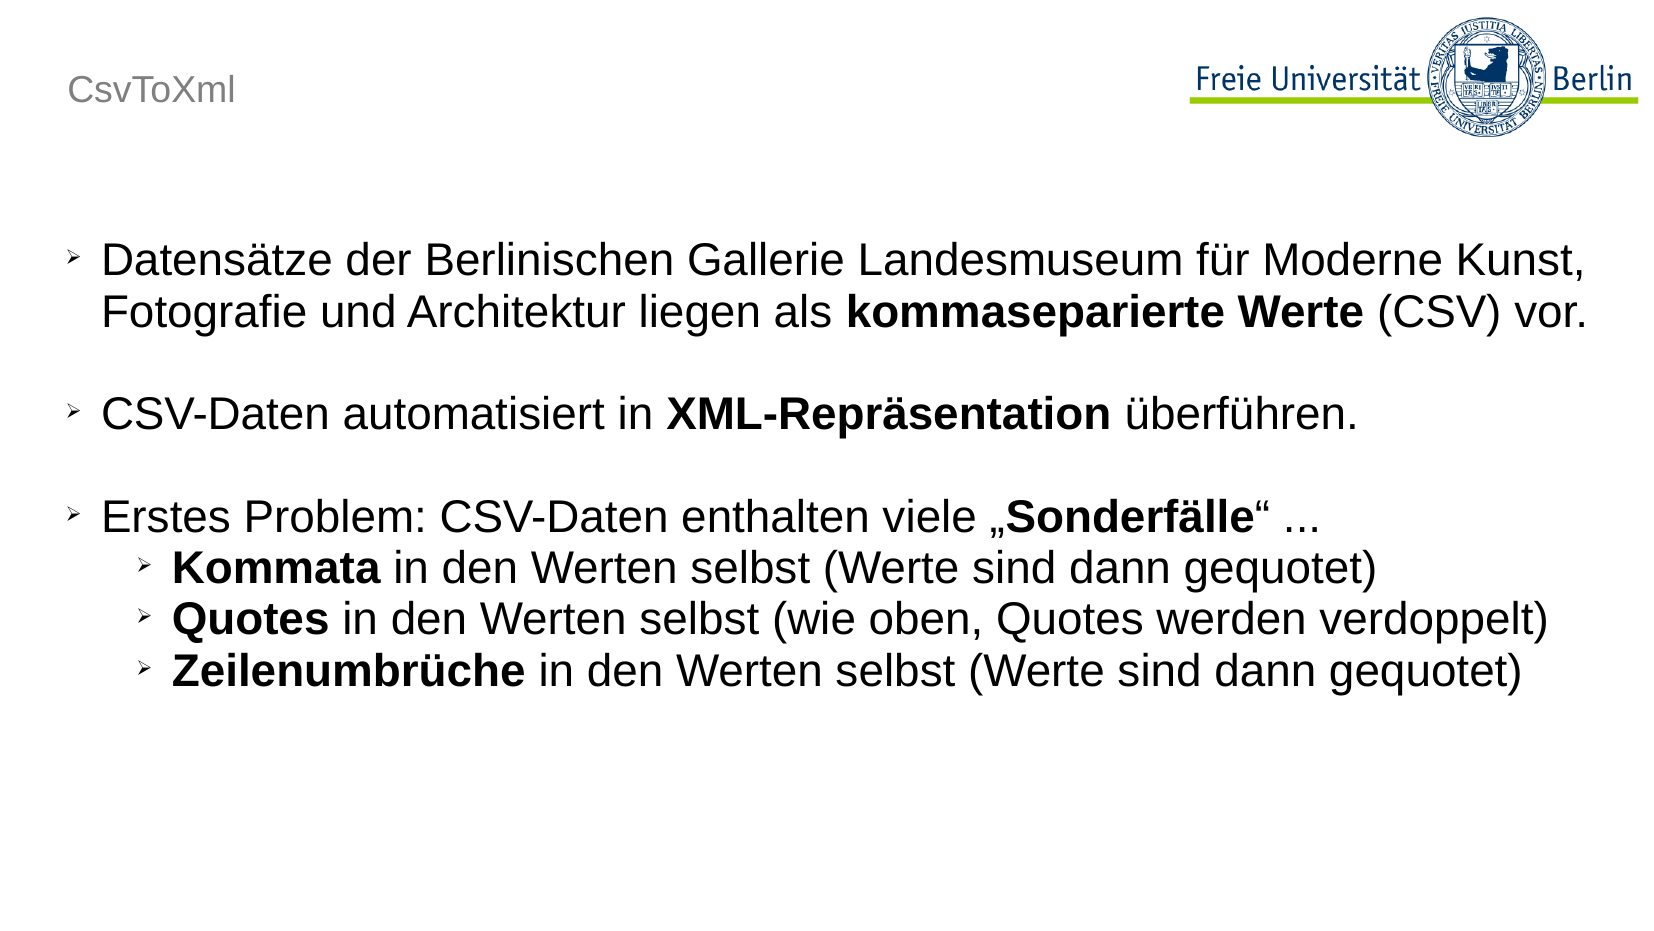

CsvToXml
Datensätze der Berlinischen Gallerie Landesmuseum für Moderne Kunst,
Fotografie und Architektur liegen als kommaseparierte Werte (CSV) vor.
CSV-Daten automatisiert in XML-Repräsentation überführen.
Erstes Problem: CSV-Daten enthalten viele „Sonderfälle“ ...
Kommata in den Werten selbst (Werte sind dann gequotet)
Quotes in den Werten selbst (wie oben, Quotes werden verdoppelt)
Zeilenumbrüche in den Werten selbst (Werte sind dann gequotet)